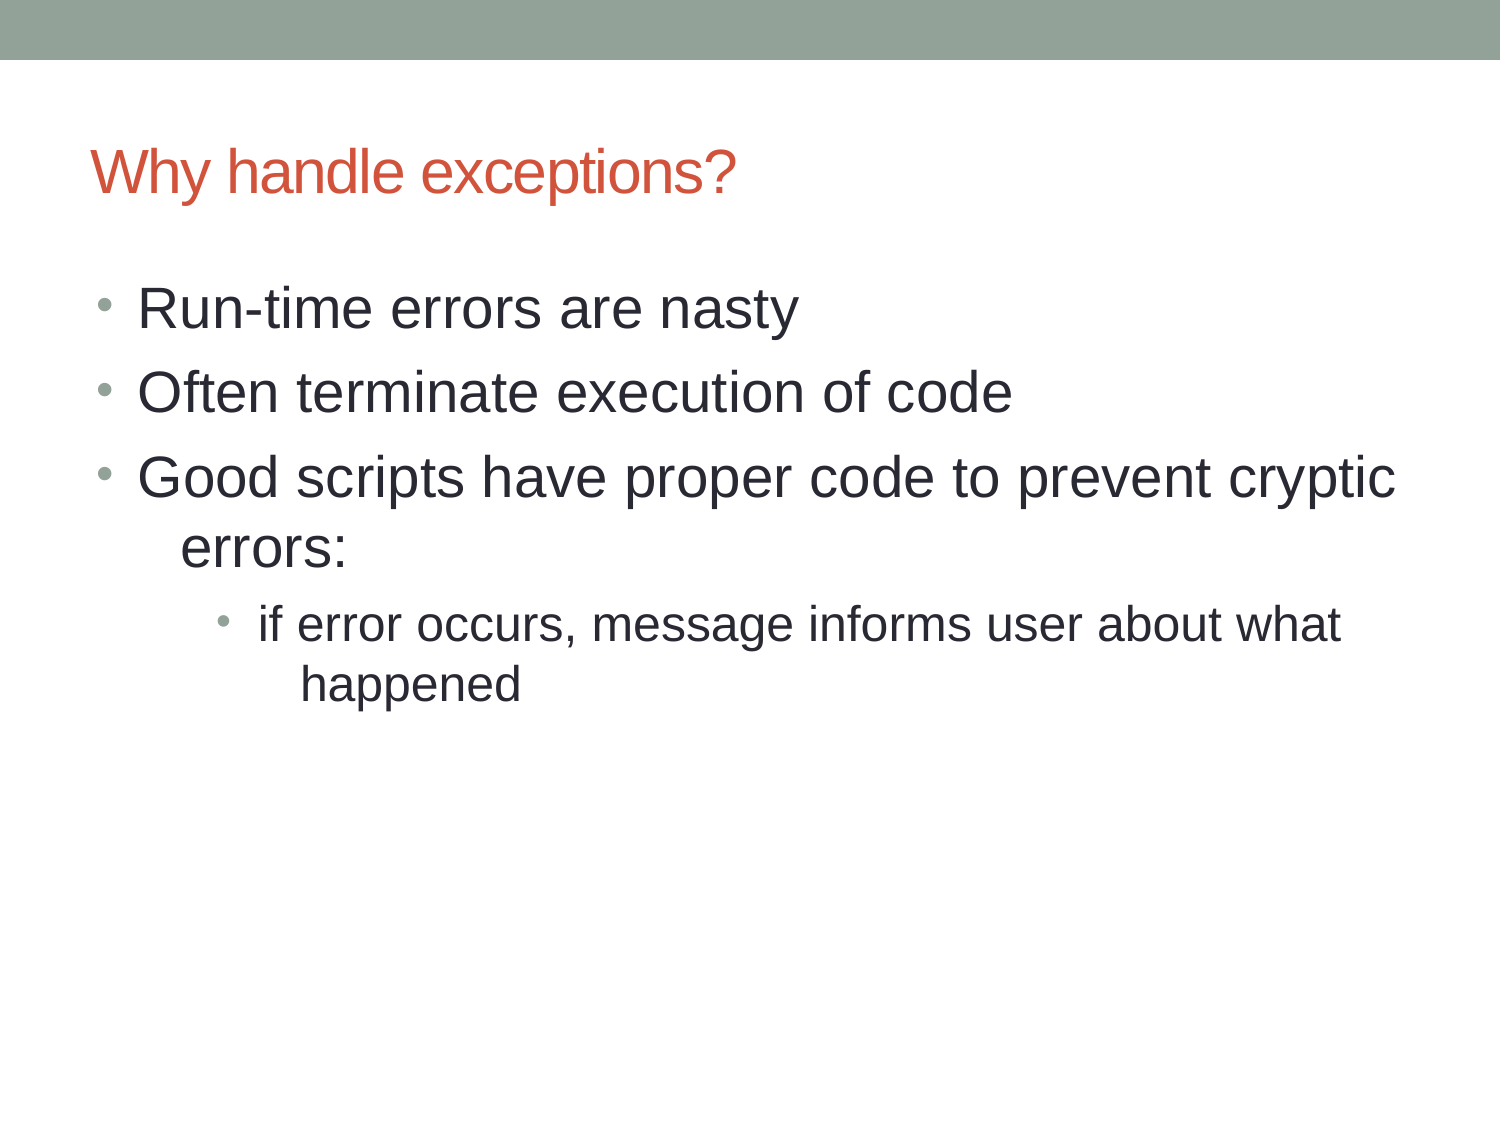

# Why handle exceptions?
Run-time errors are nasty
Often terminate execution of code
Good scripts have proper code to prevent cryptic errors:
if error occurs, message informs user about what happened